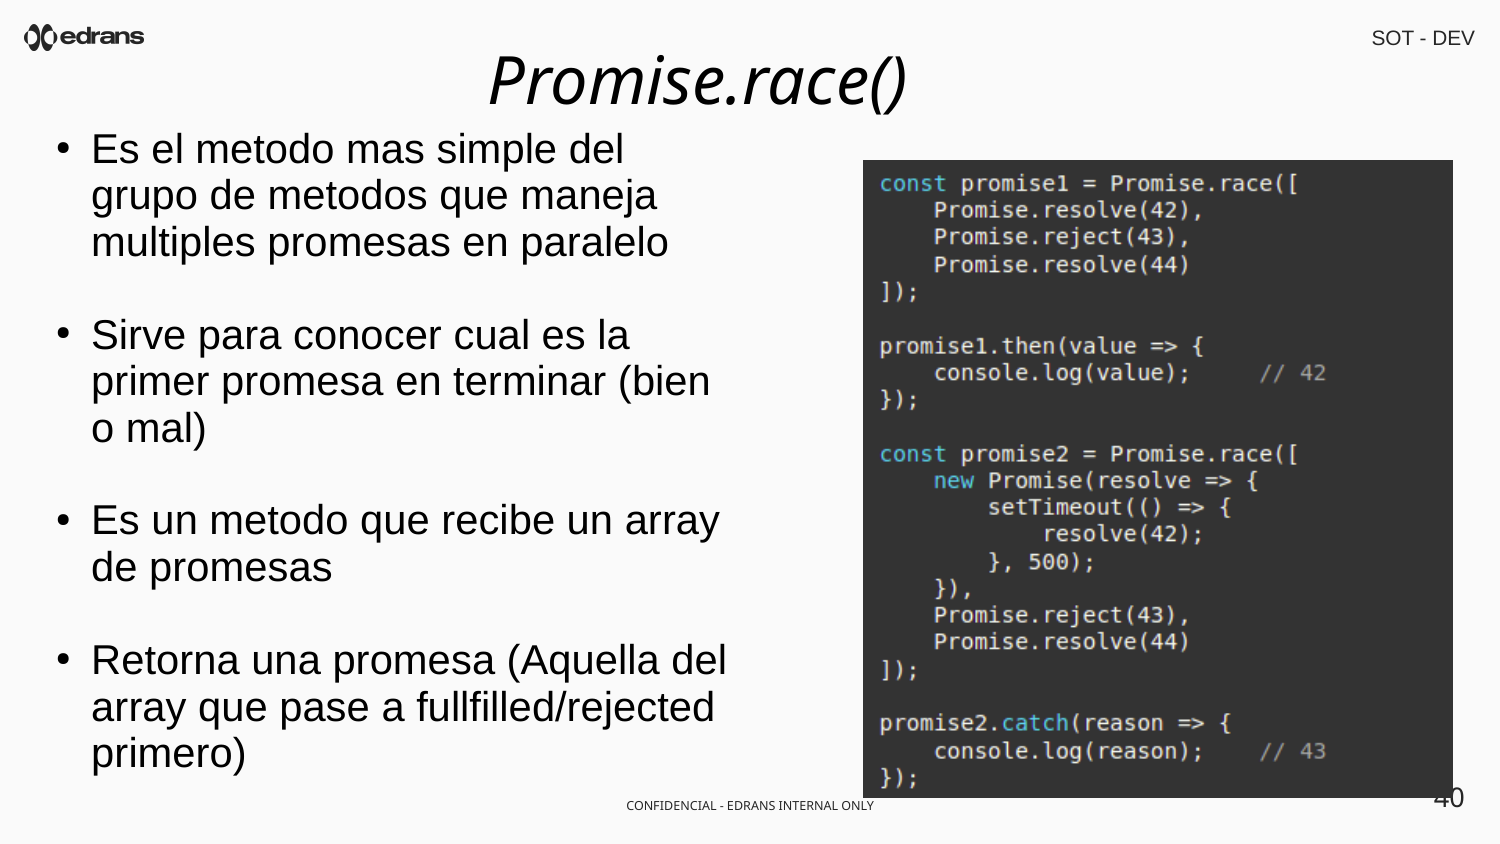

SOT - DEV
Promise.race()
Es el metodo mas simple del grupo de metodos que maneja multiples promesas en paralelo
Sirve para conocer cual es la primer promesa en terminar (bien o mal)
Es un metodo que recibe un array de promesas
Retorna una promesa (Aquella del array que pase a fullfilled/rejected primero)
CONFIDENCIAL - EDRANS INTERNAL ONLY